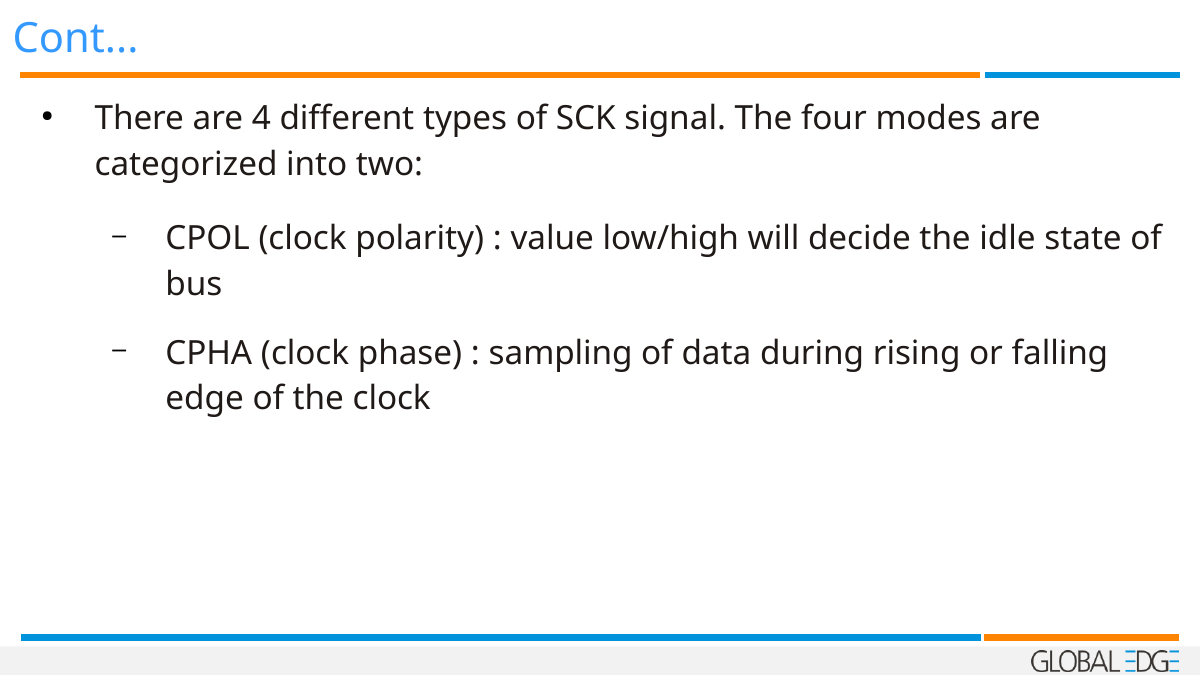

# Cont...
There are 4 different types of SCK signal. The four modes are categorized into two:
CPOL (clock polarity) : value low/high will decide the idle state of bus
CPHA (clock phase) : sampling of data during rising or falling edge of the clock